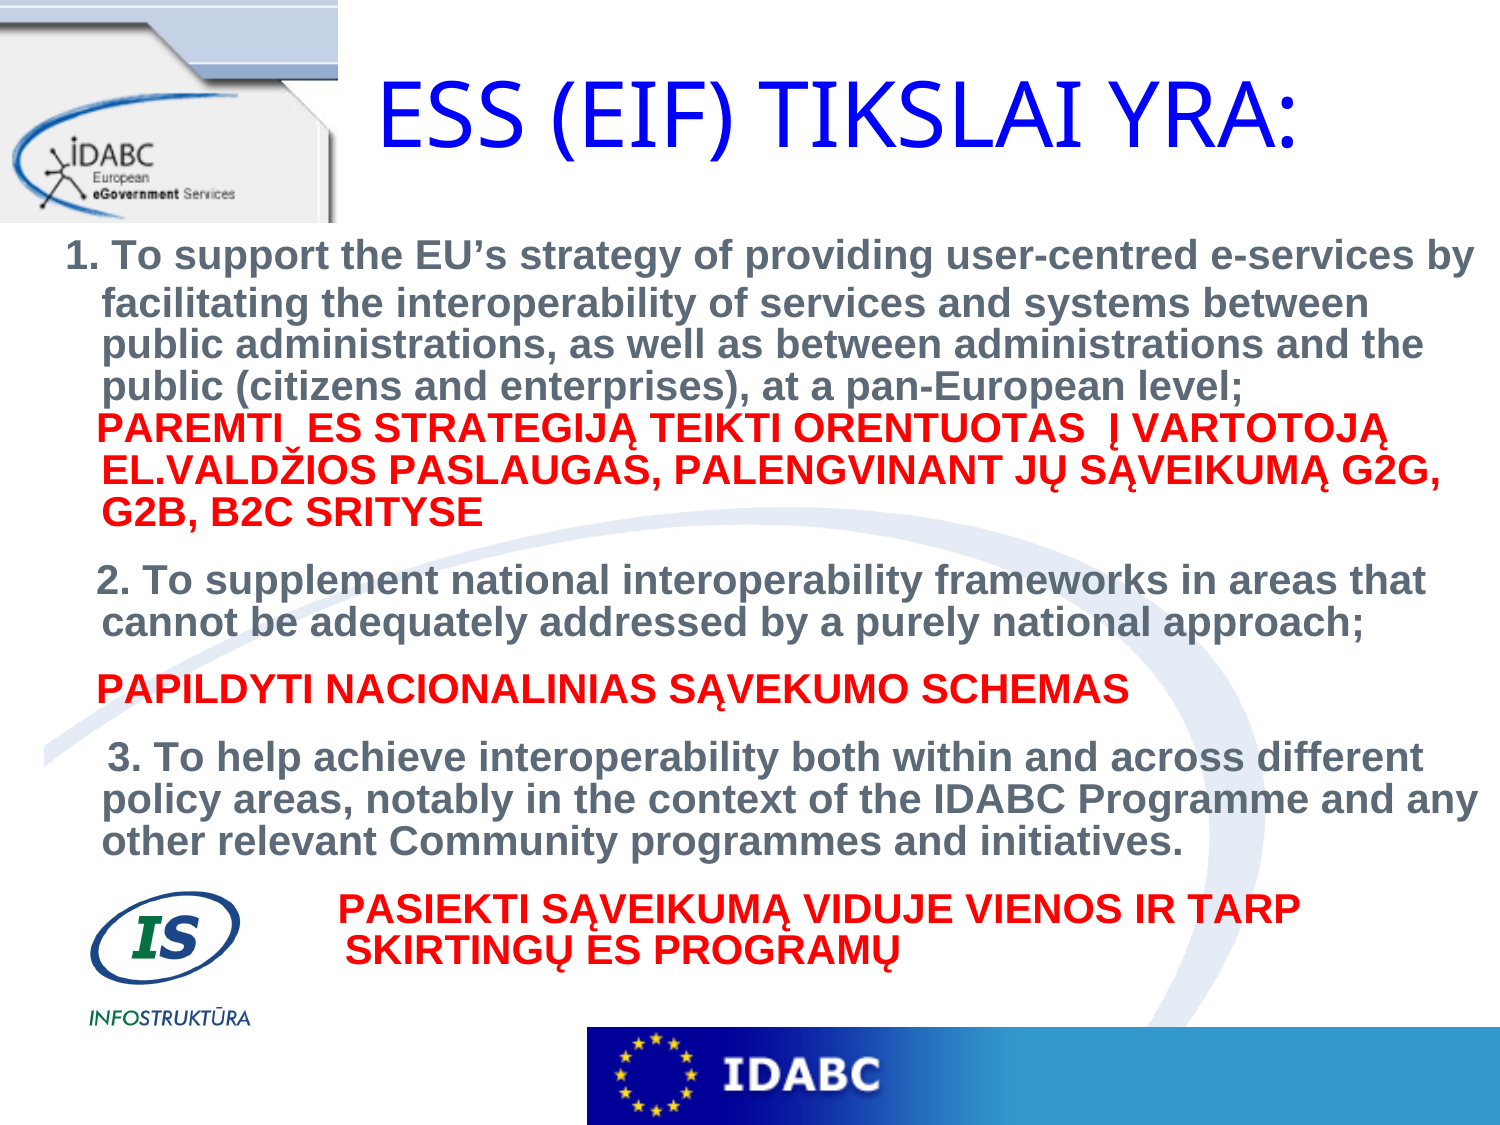

# ESS (EIF) TIKSLAI YRA:
 1. To support the EU’s strategy of providing user-centred e‑services by facilitating the interoperability of services and systems between public administrations, as well as between administrations and the public (citizens and enterprises), at a pan-European level;
 PAREMTI ES STRATEGIJĄ TEIKTI ORENTUOTAS Į VARTOTOJĄ EL.VALDŽIOS PASLAUGAS, PALENGVINANT JŲ SĄVEIKUMĄ G2G, G2B, B2C SRITYSE
 2. To supplement national interoperability frameworks in areas that cannot be adequately addressed by a purely national approach;
 PAPILDYTI NACIONALINIAS SĄVEKUMO SCHEMAS
 3. To help achieve interoperability both within and across different policy areas, notably in the context of the IDABC Programme and any other relevant Community programmes and initiatives.
 PASIEKTI SĄVEIKUMĄ VIDUJE VIENOS IR TARP 					SKIRTINGŲ ES PROGRAMŲ